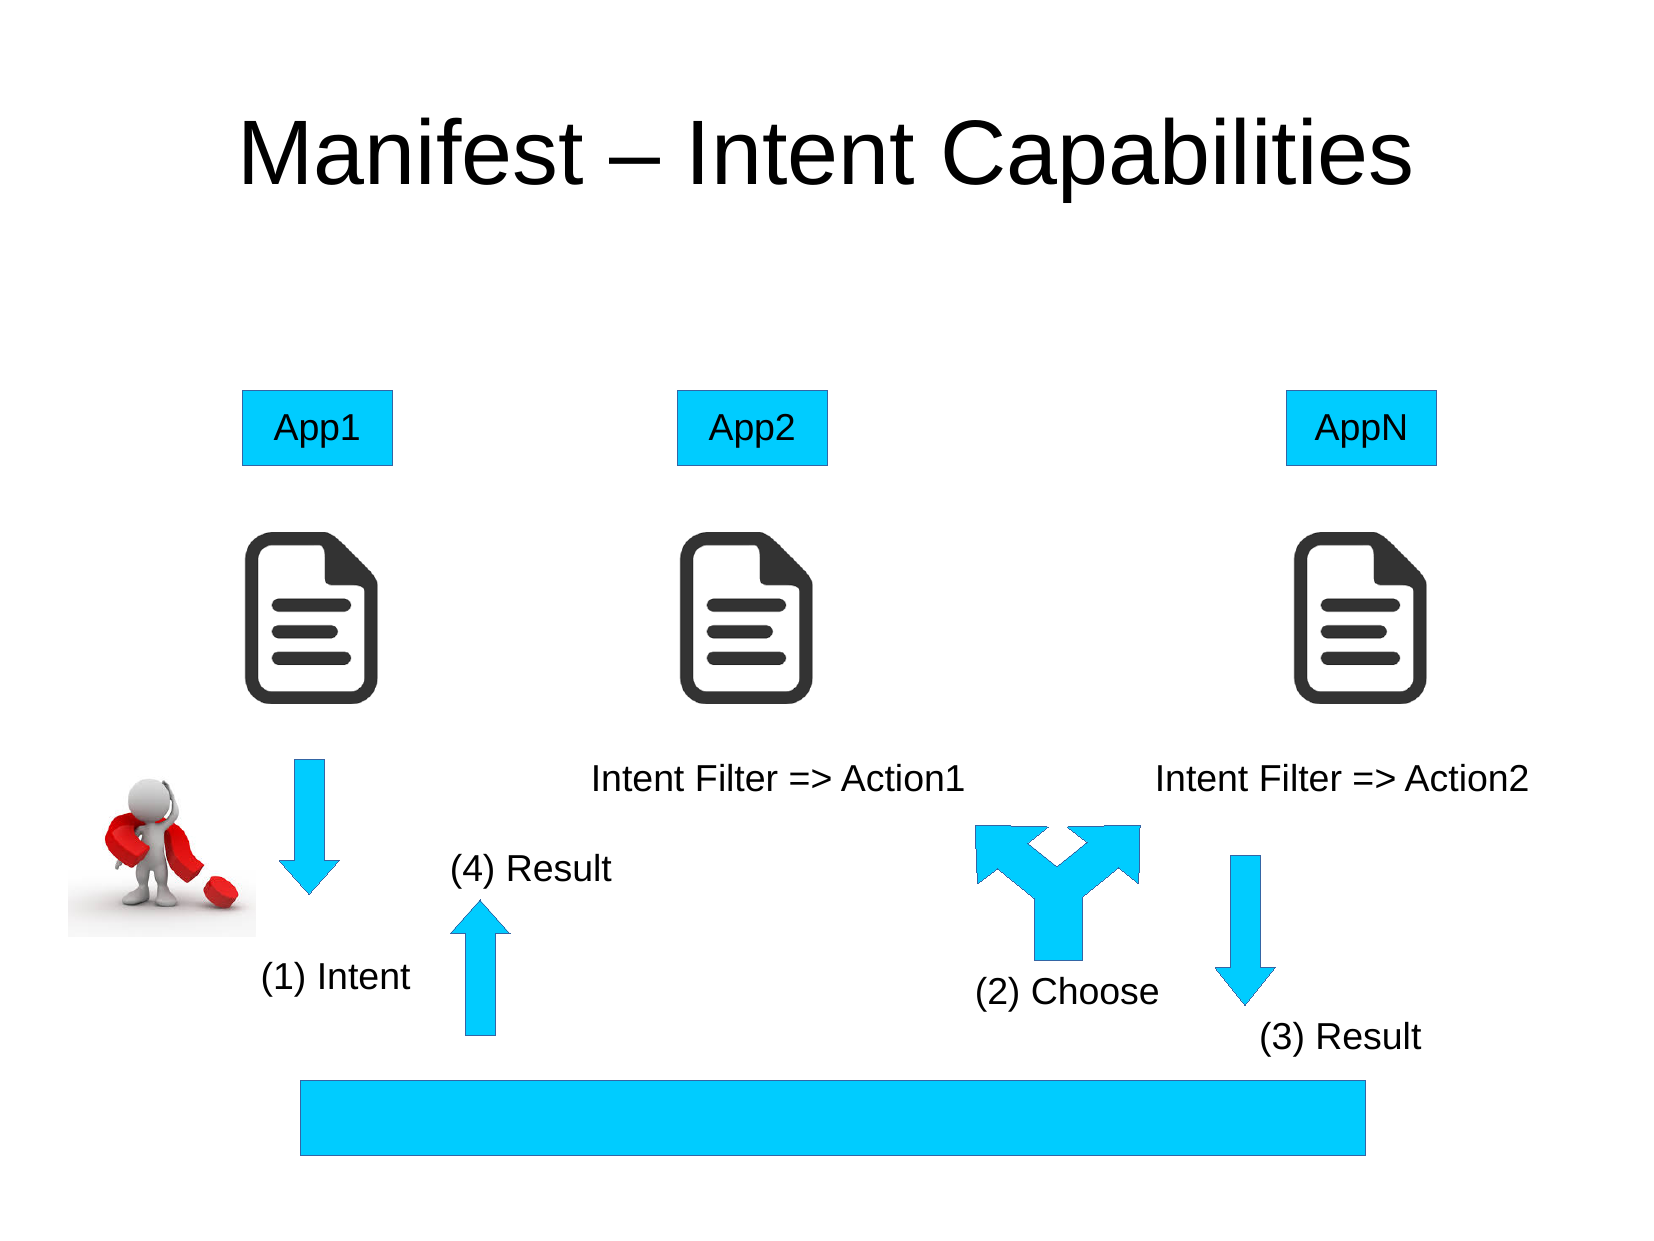

# Manifest – Intent Capabilities
App1
App2
AppN
Intent Filter => Action1
Intent Filter => Action2
(4) Result
(1) Intent
(2) Choose
(3) Result